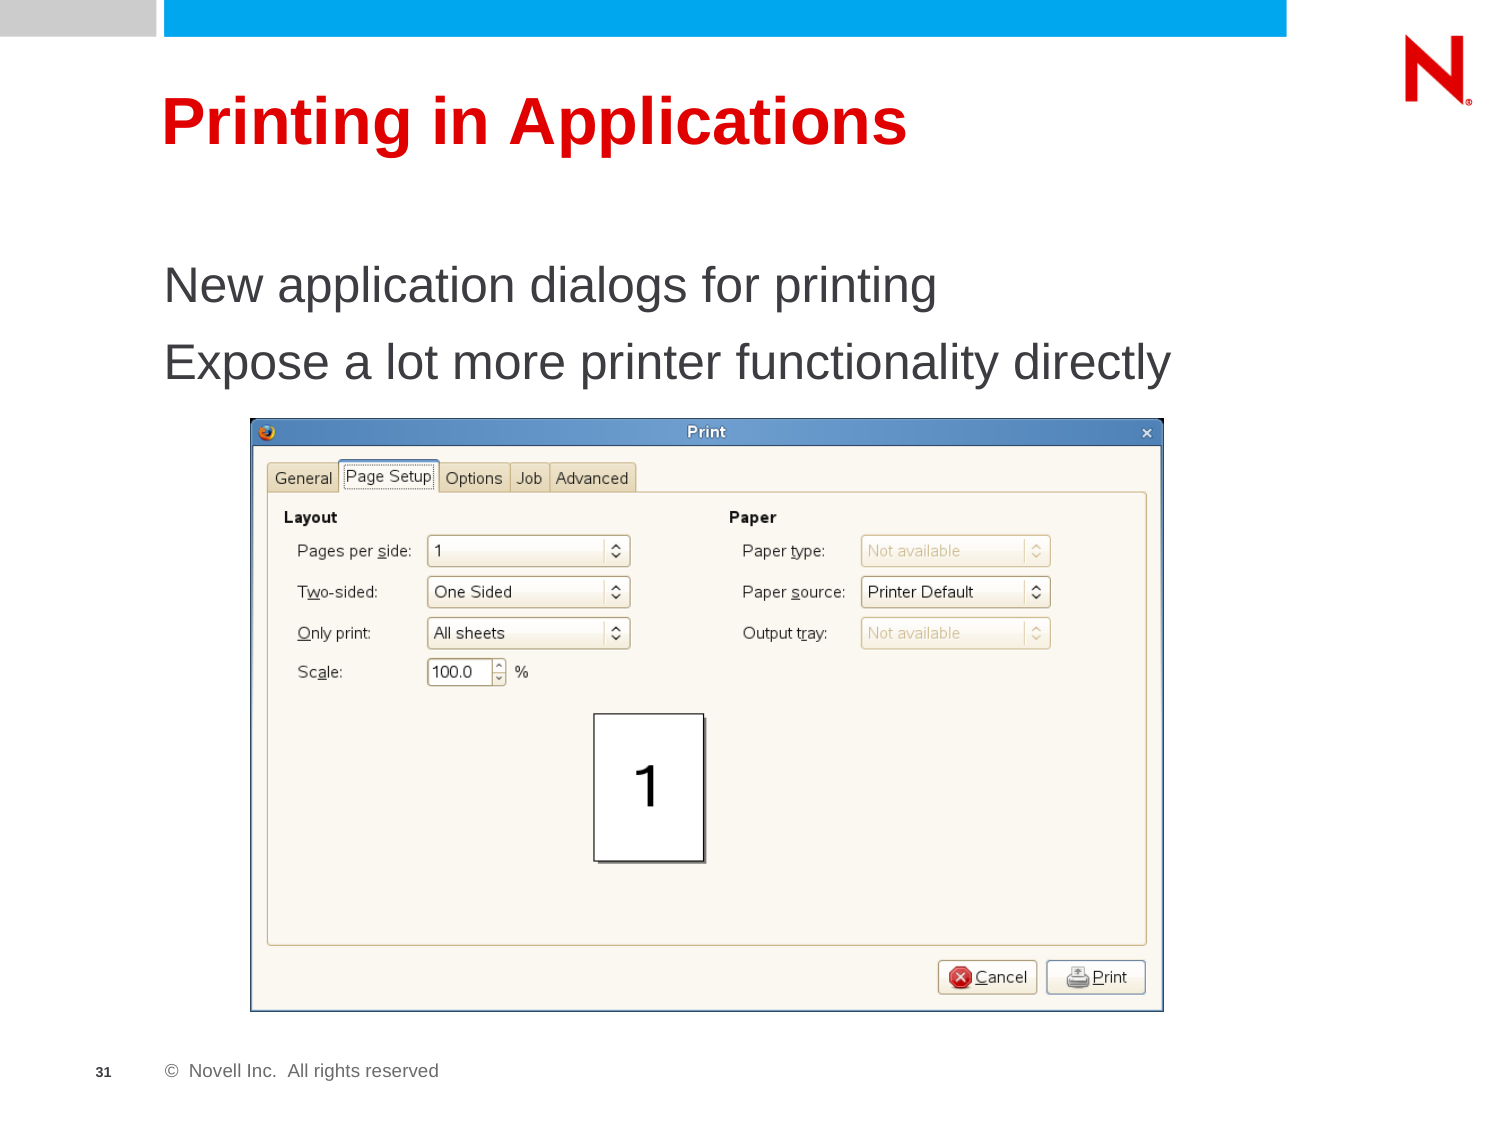

# Printing in Applications
New application dialogs for printing
Expose a lot more printer functionality directly